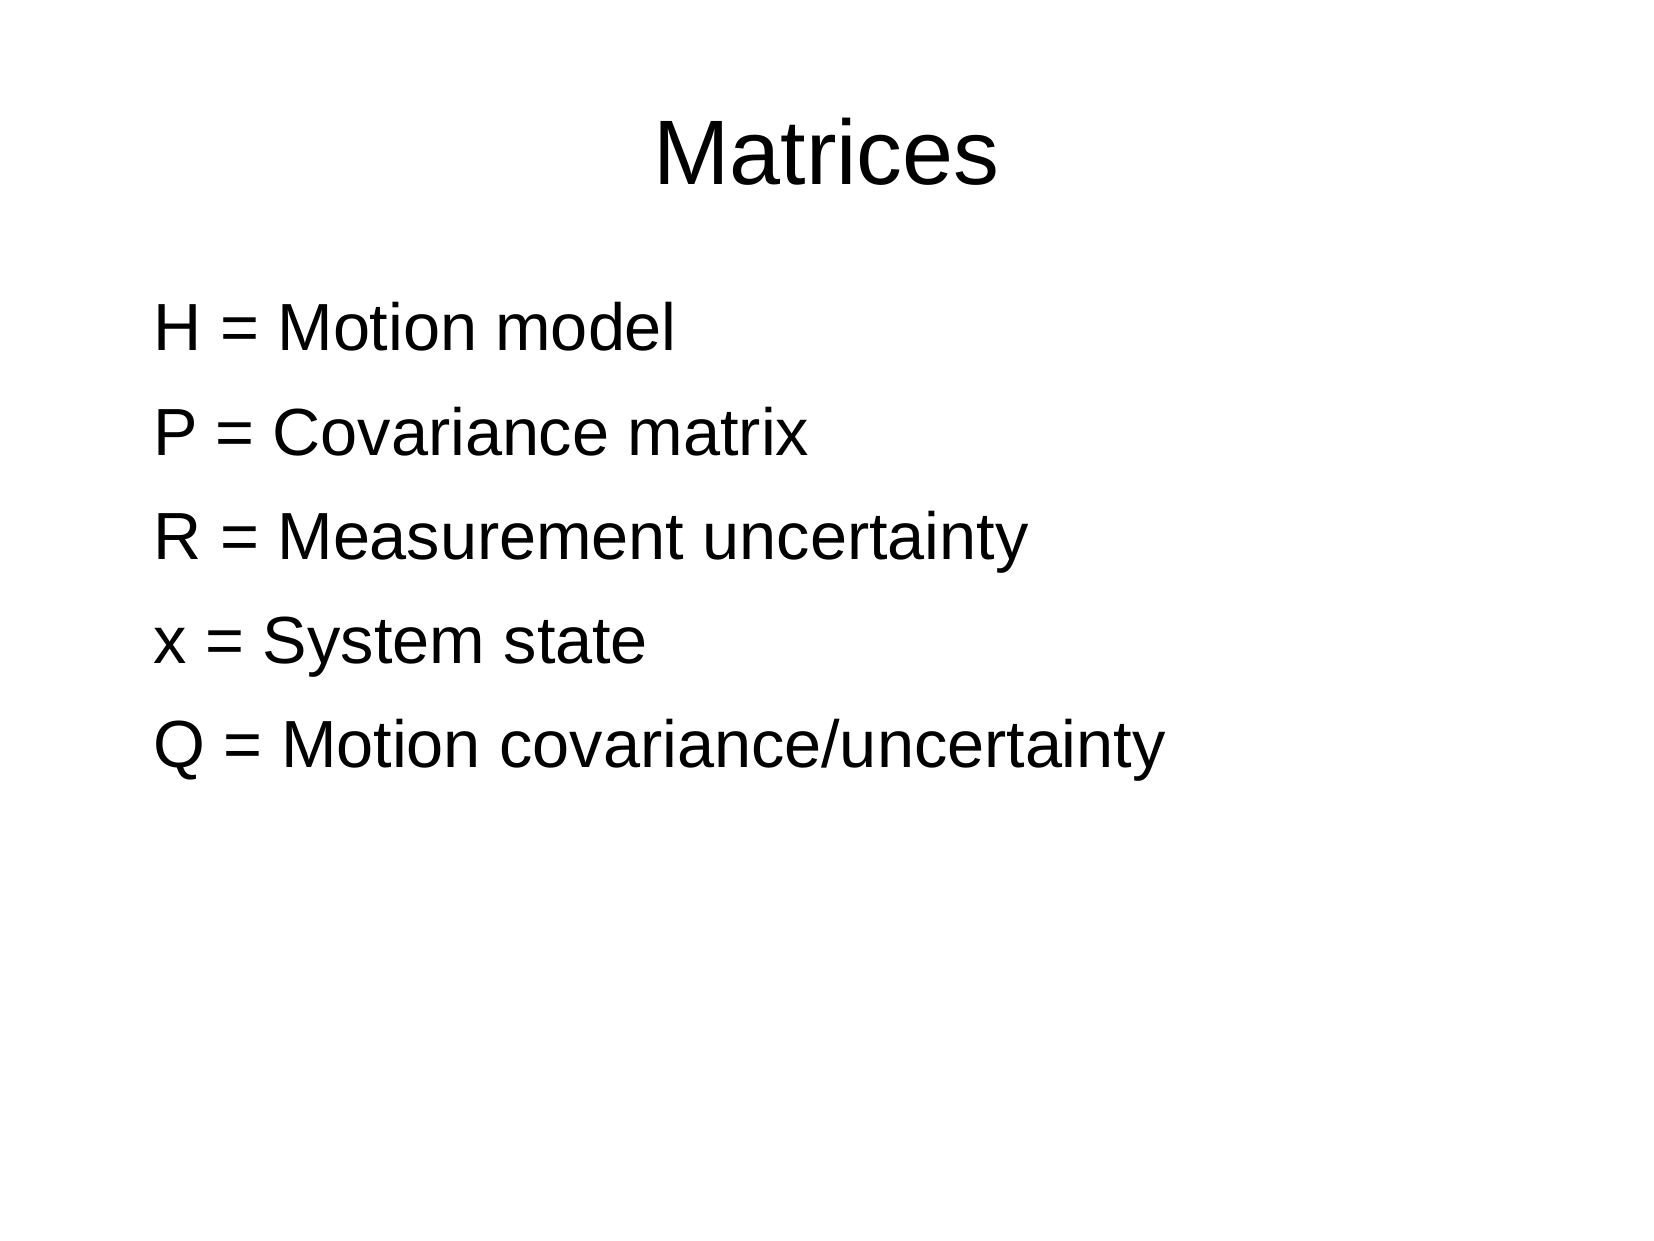

# Matrices
H = Motion model
P = Covariance matrix
R = Measurement uncertainty
x = System state
Q = Motion covariance/uncertainty